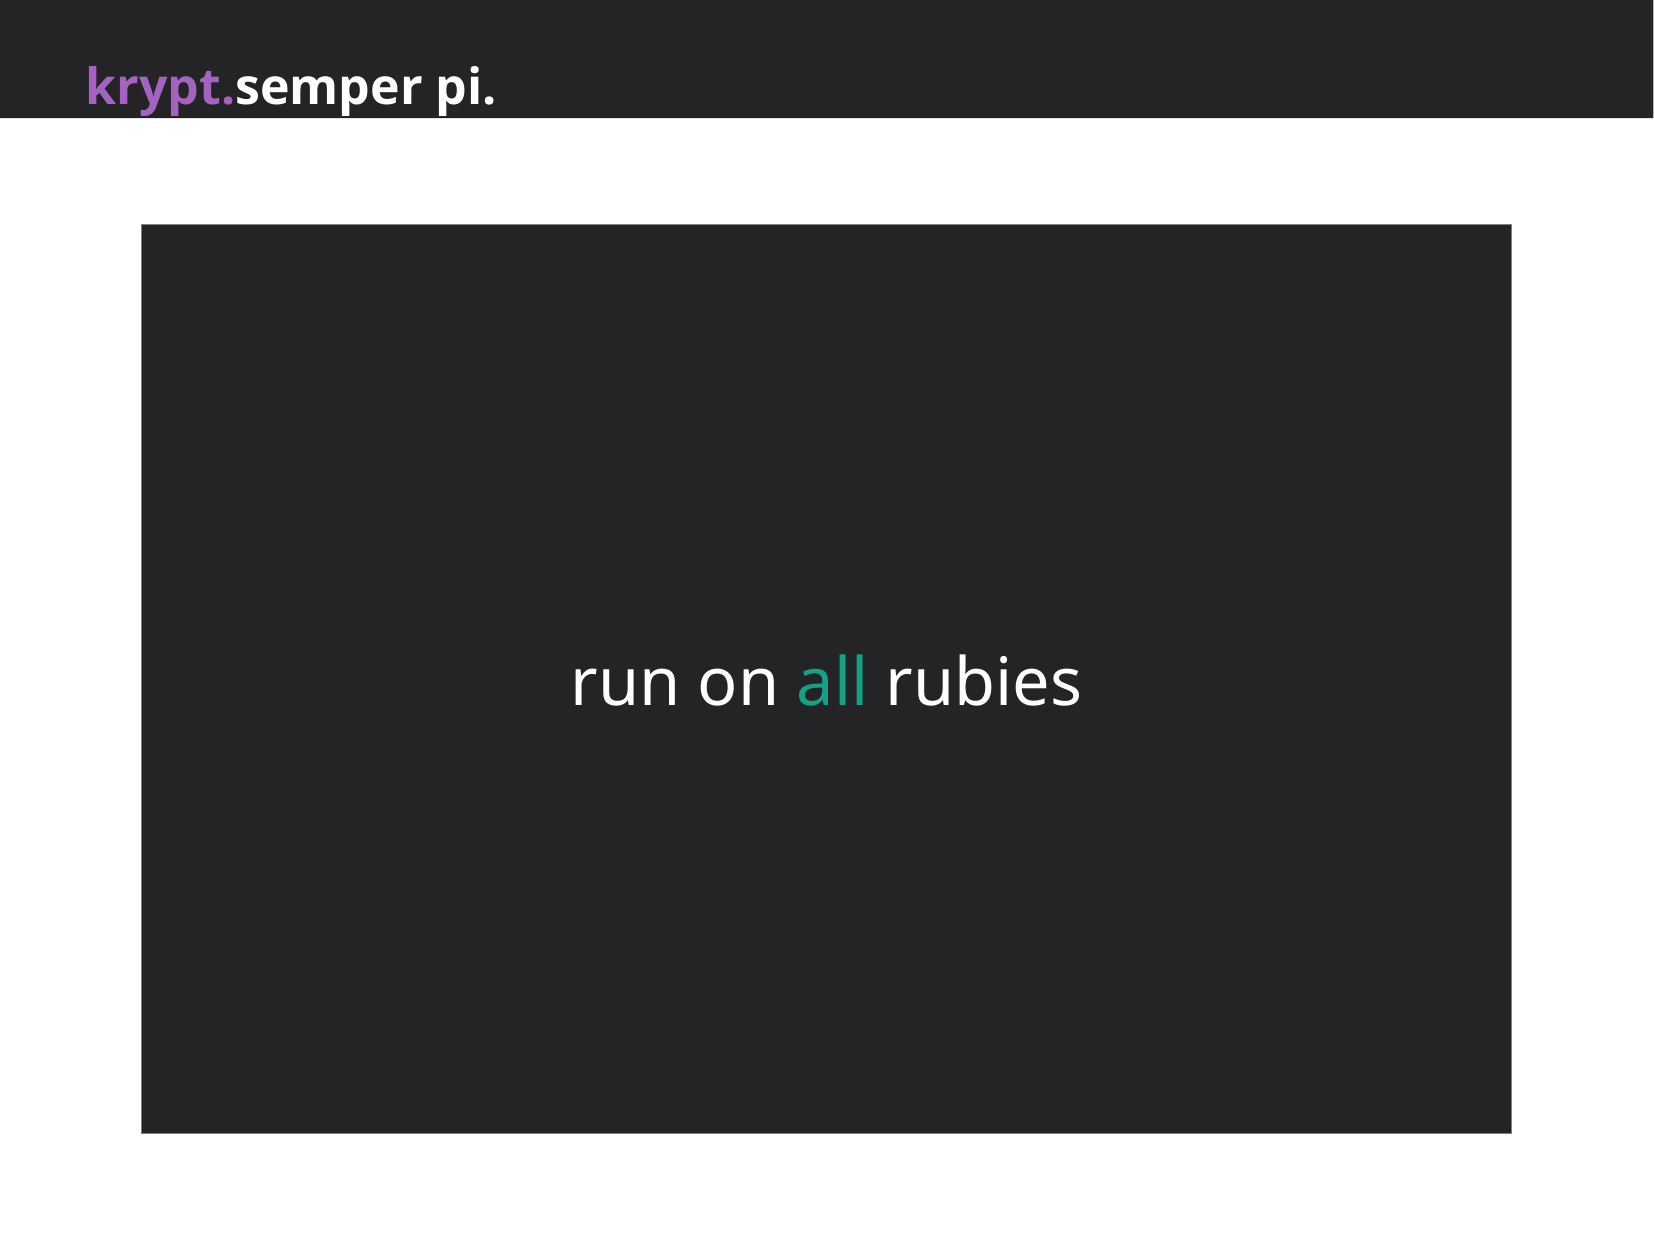

krypt.semper pi.
run on all rubies
security sucks.